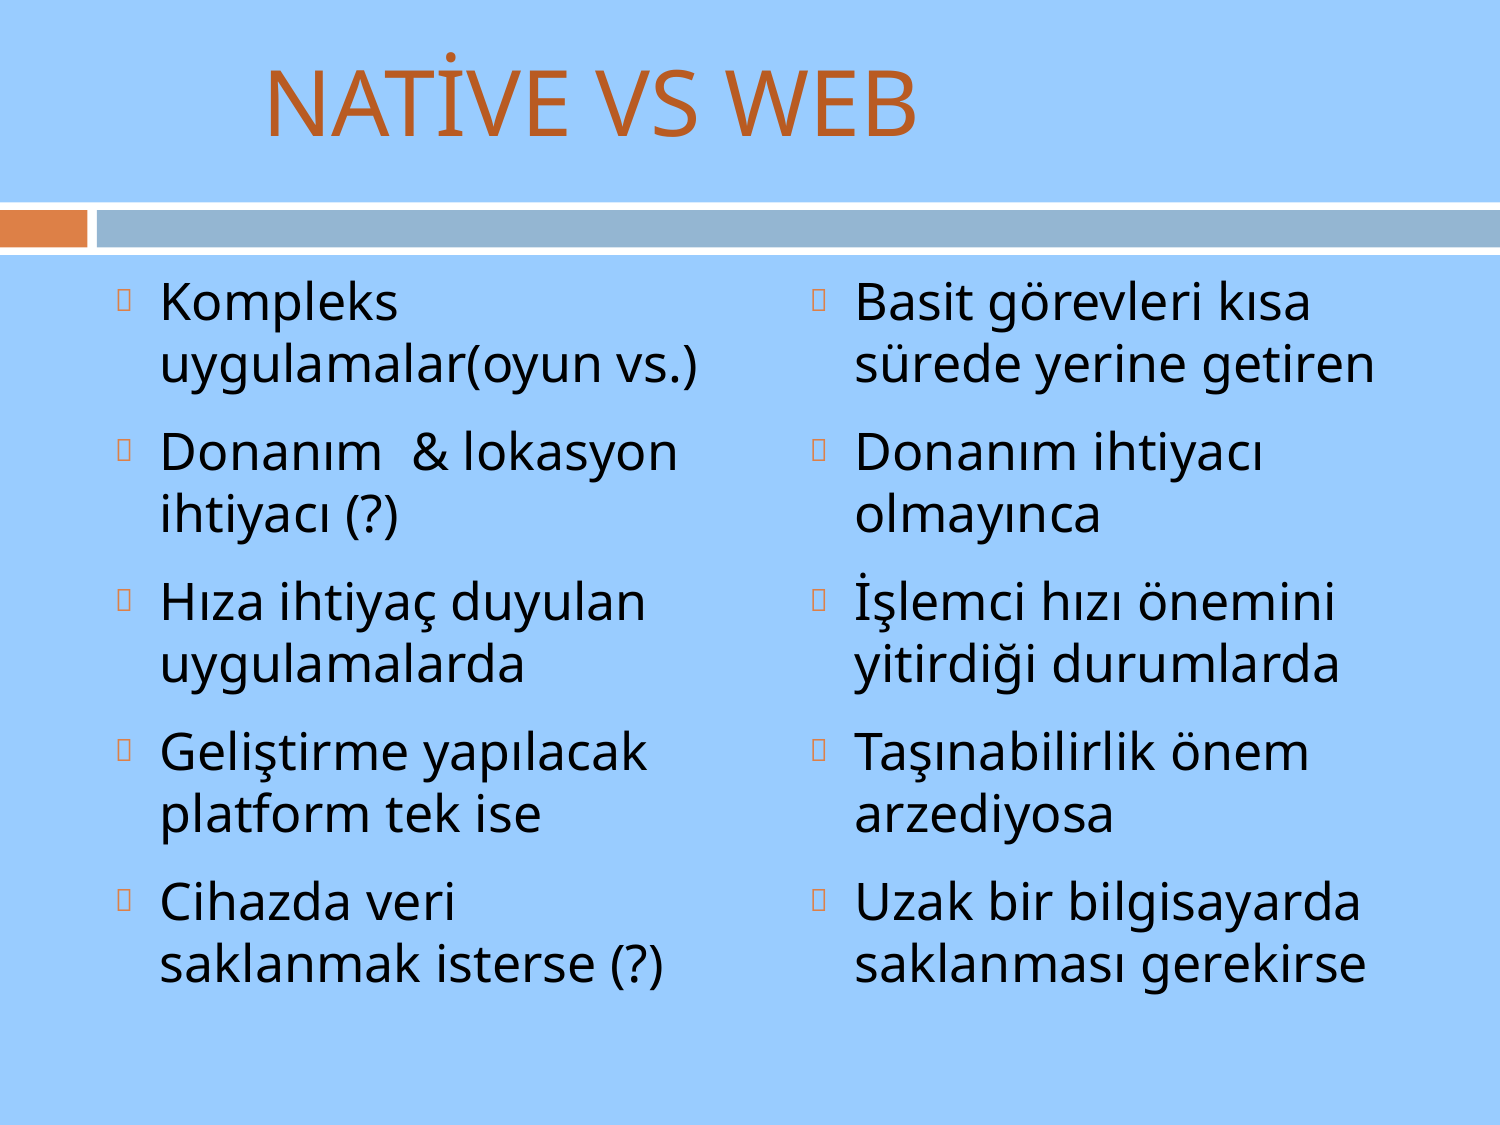

# NATİVE VS WEB
Kompleks uygulamalar(oyun vs.)
Donanım & lokasyon ihtiyacı (?)
Hıza ihtiyaç duyulan uygulamalarda
Geliştirme yapılacak platform tek ise
Cihazda veri saklanmak isterse (?)
Basit görevleri kısa sürede yerine getiren
Donanım ihtiyacı olmayınca
İşlemci hızı önemini yitirdiği durumlarda
Taşınabilirlik önem arzediyosa
Uzak bir bilgisayarda saklanması gerekirse